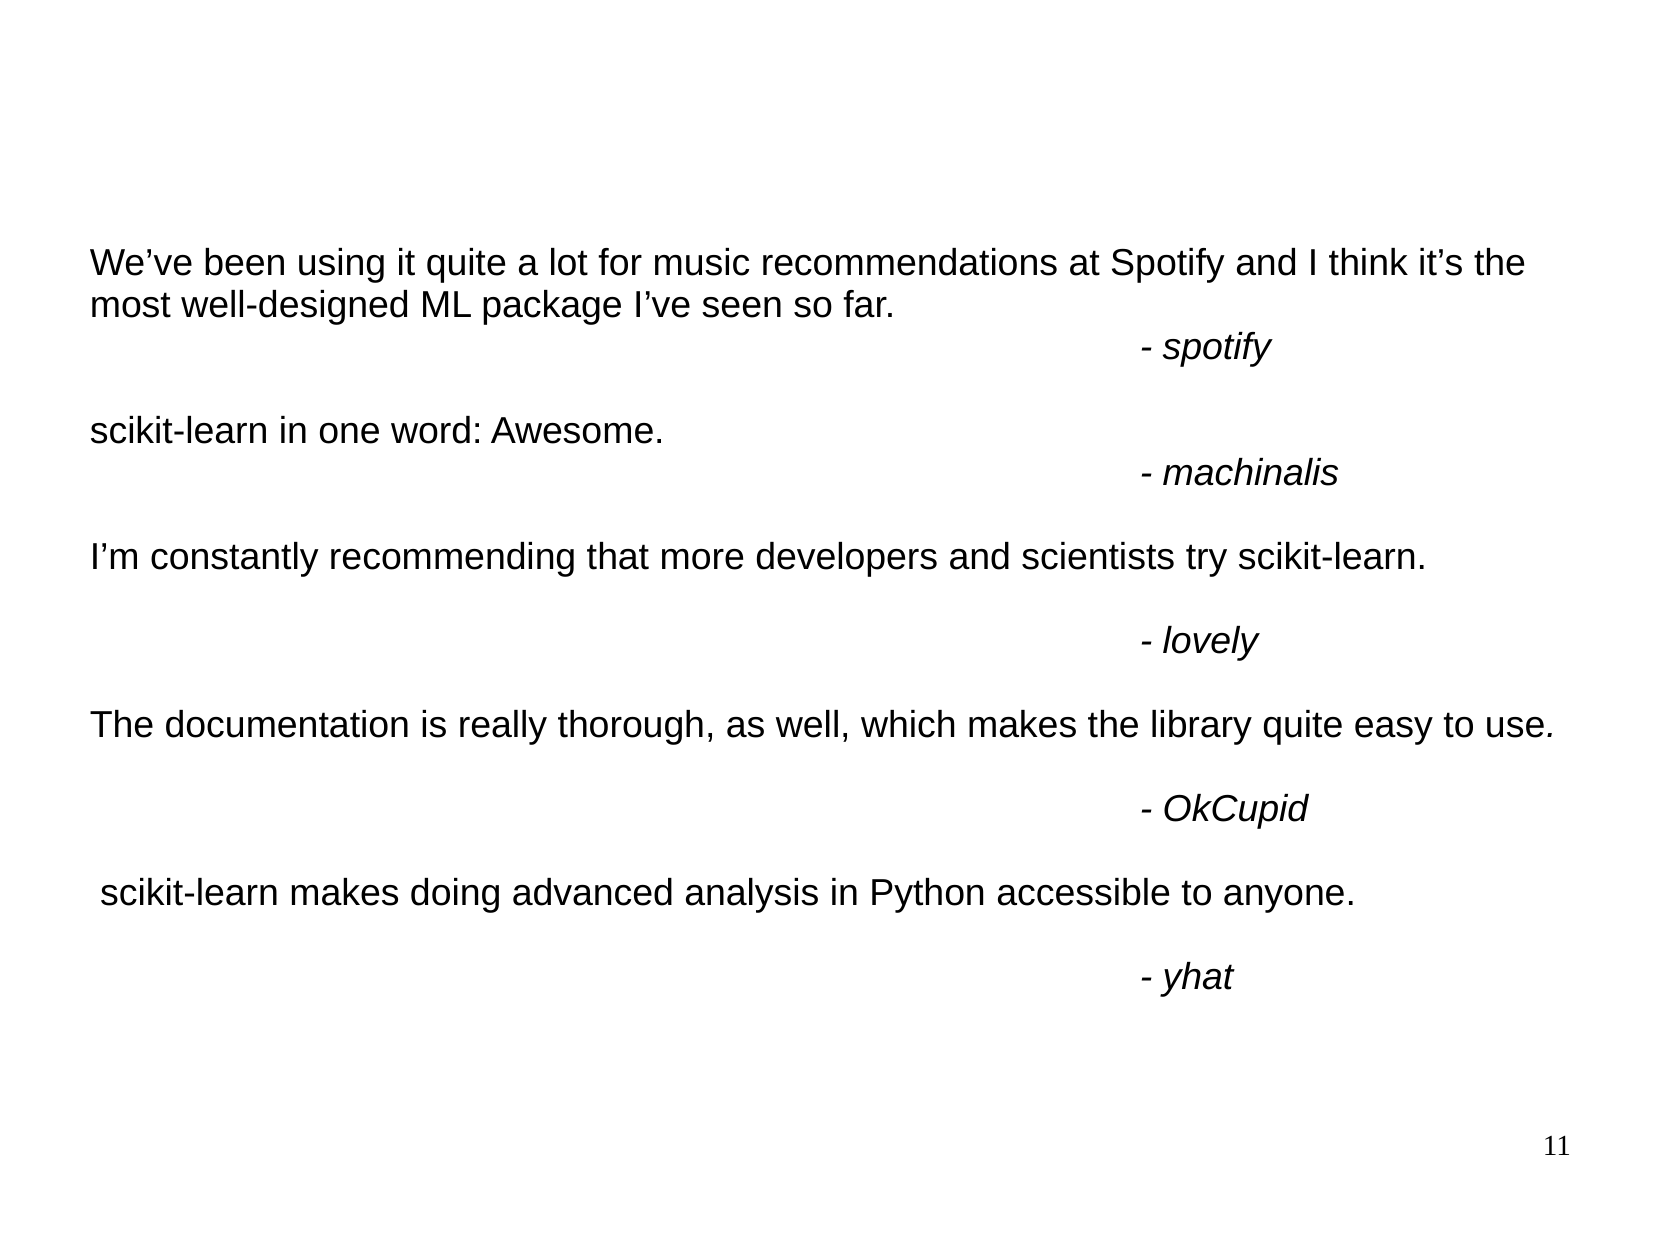

We’ve been using it quite a lot for music recommendations at Spotify and I think it’s the most well-designed ML package I’ve seen so far.
														- spotify
scikit-learn in one word: Awesome.
														- machinalis
I’m constantly recommending that more developers and scientists try scikit-learn.
														- lovely
The documentation is really thorough, as well, which makes the library quite easy to use.
														- OkCupid
 scikit-learn makes doing advanced analysis in Python accessible to anyone.
														- yhat
11